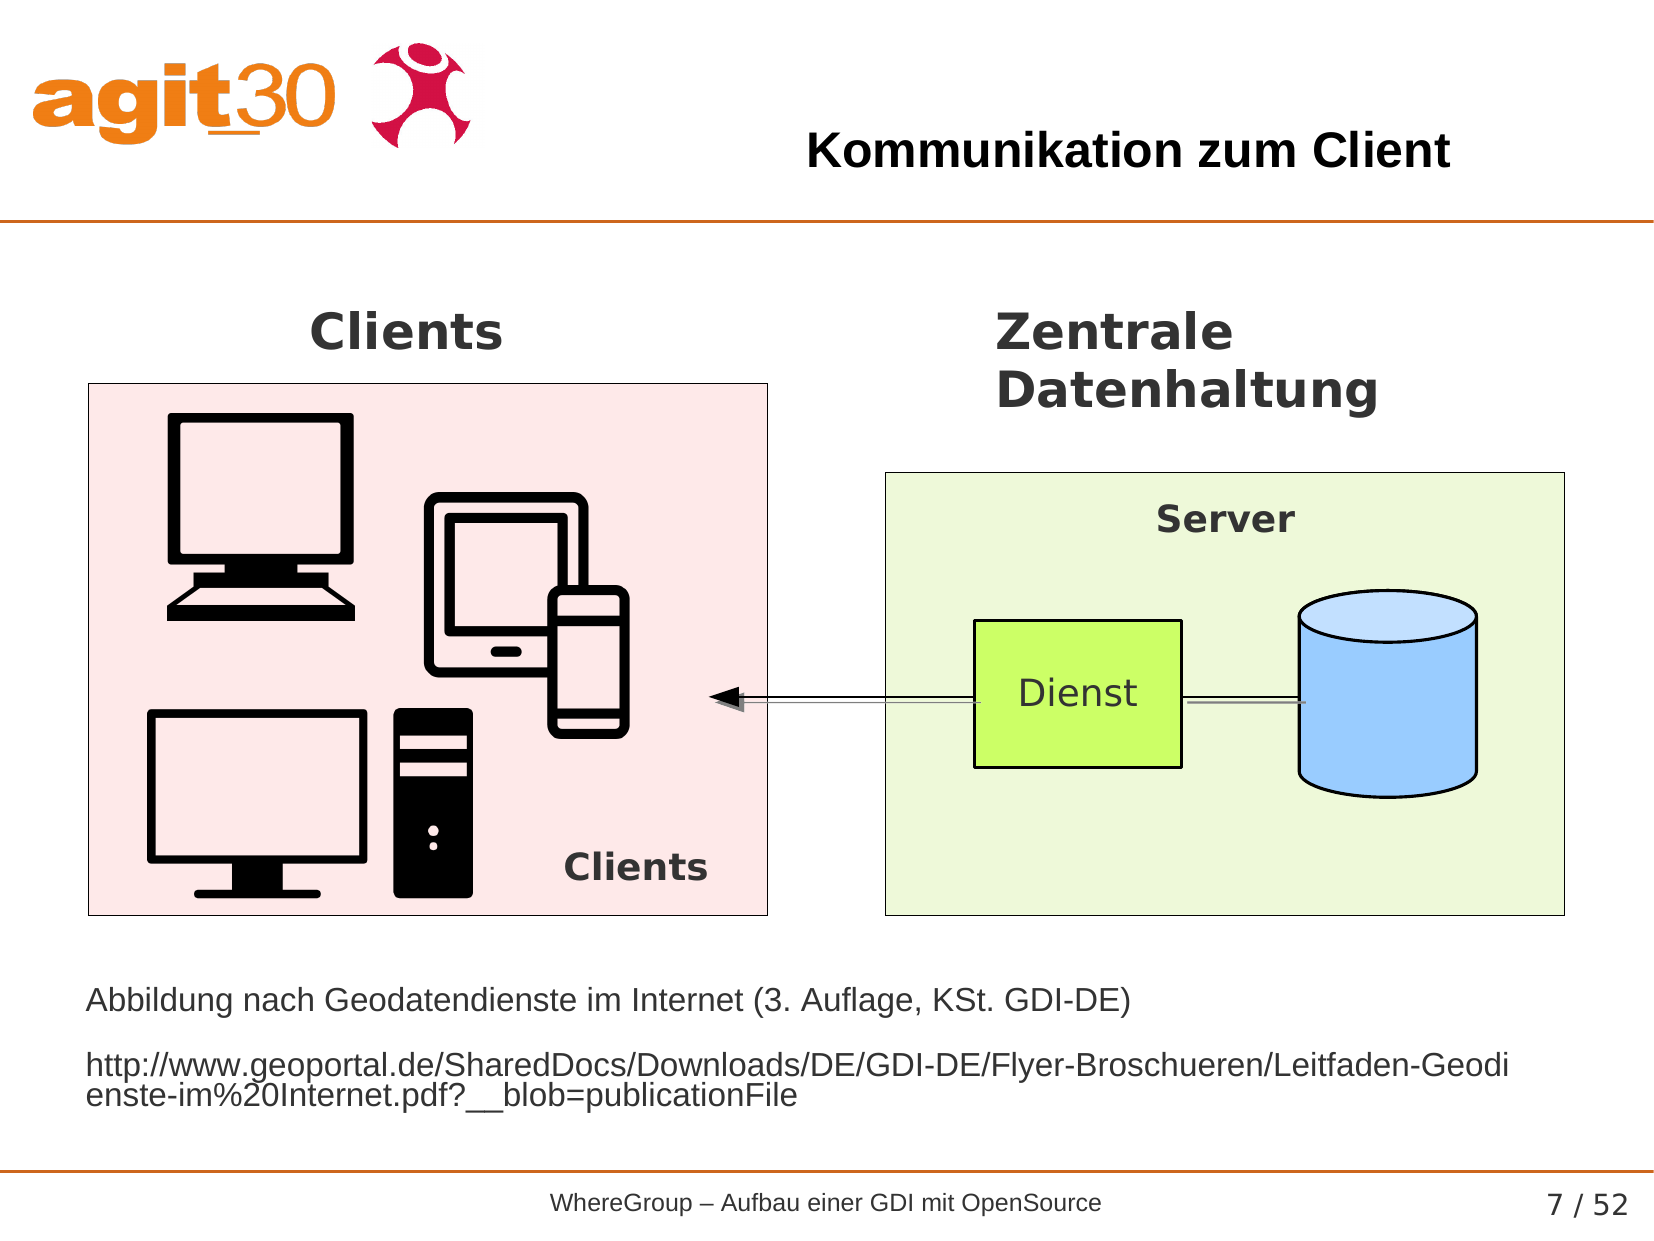

# Kommunikation zum Client
Clients
Zentrale
Datenhaltung
 Clients
Server
Dienst
Abbildung nach Geodatendienste im Internet (3. Auflage, KSt. GDI-DE)
http://www.geoportal.de/SharedDocs/Downloads/DE/GDI-DE/Flyer-Broschueren/Leitfaden-Geodienste-im%20Internet.pdf?__blob=publicationFile